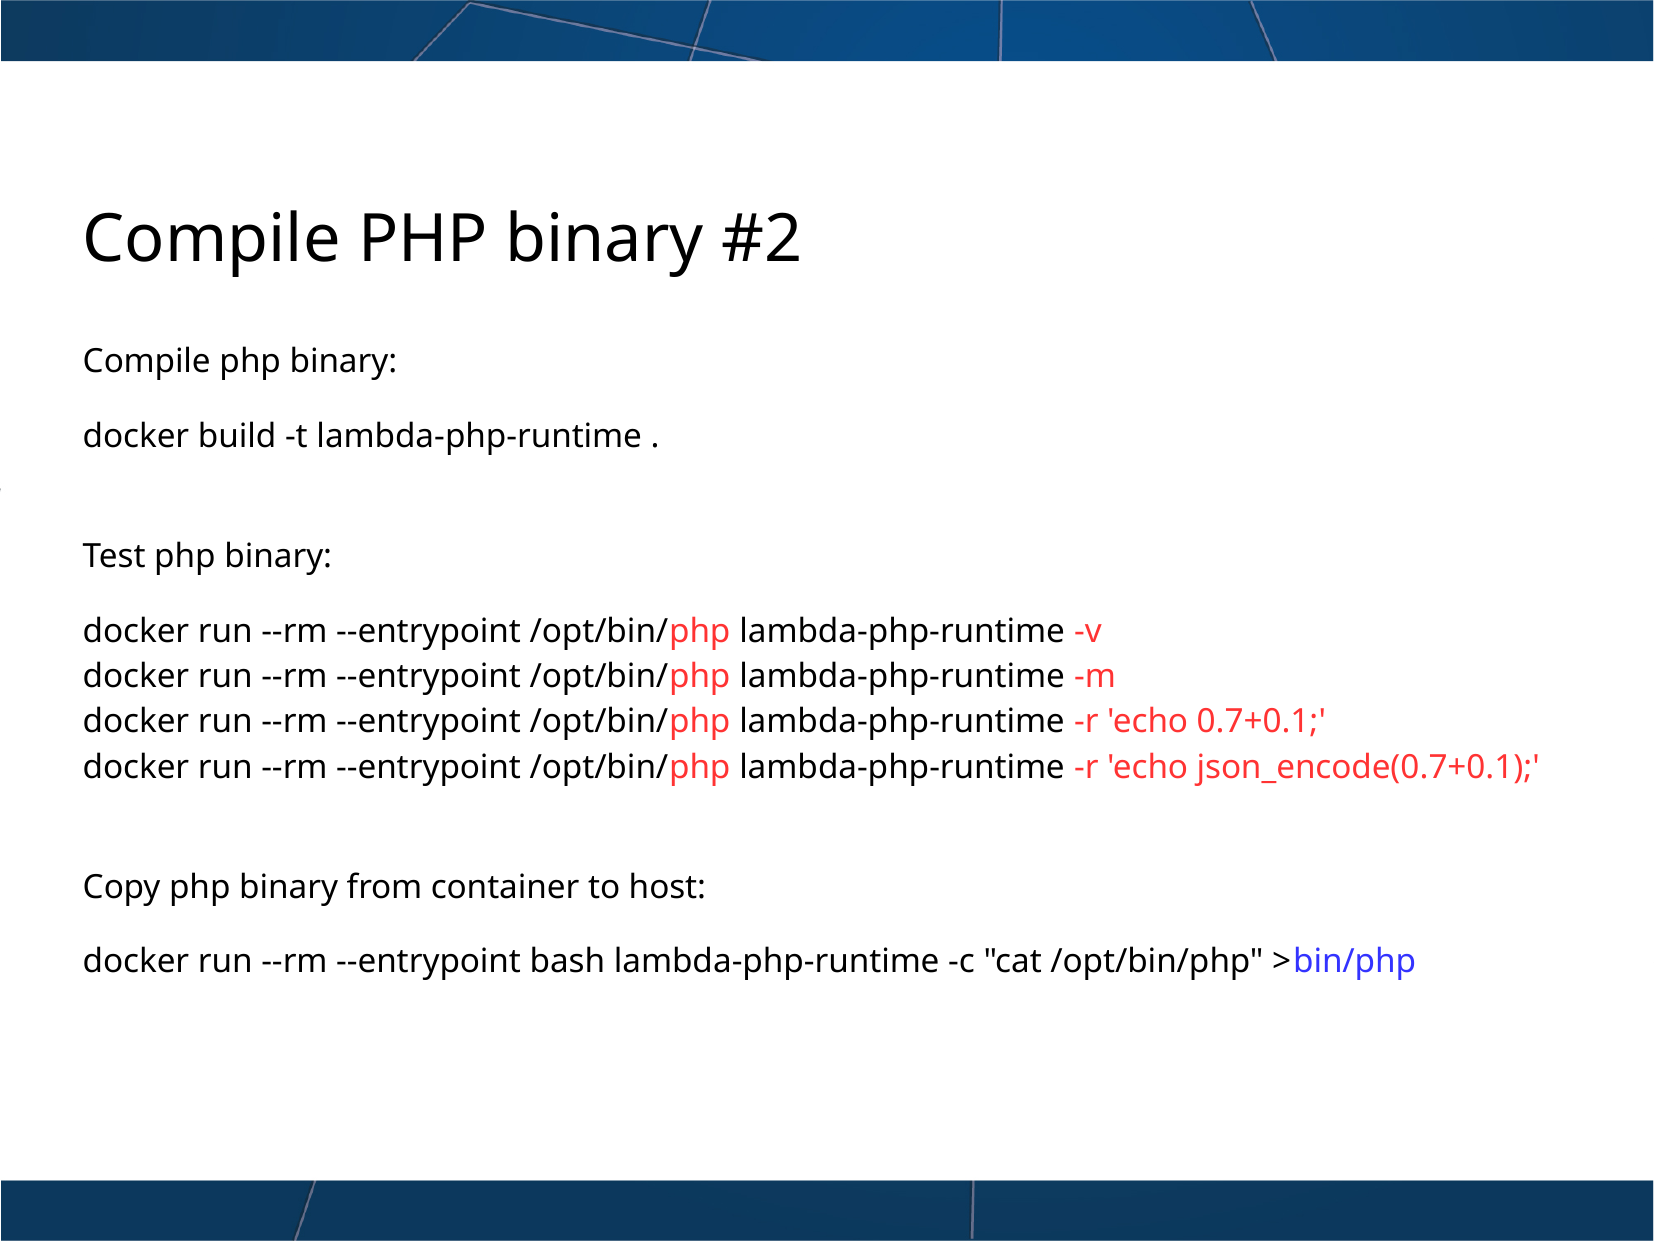

# Compile PHP binary #2
Compile php binary:
docker build -t lambda-php-runtime .
Test php binary:
docker run --rm --entrypoint /opt/bin/php lambda-php-runtime -v
docker run --rm --entrypoint /opt/bin/php lambda-php-runtime -m
docker run --rm --entrypoint /opt/bin/php lambda-php-runtime -r 'echo 0.7+0.1;'
docker run --rm --entrypoint /opt/bin/php lambda-php-runtime -r 'echo json_encode(0.7+0.1);'
Copy php binary from container to host:
docker run --rm --entrypoint bash lambda-php-runtime -c "cat /opt/bin/php" >bin/php